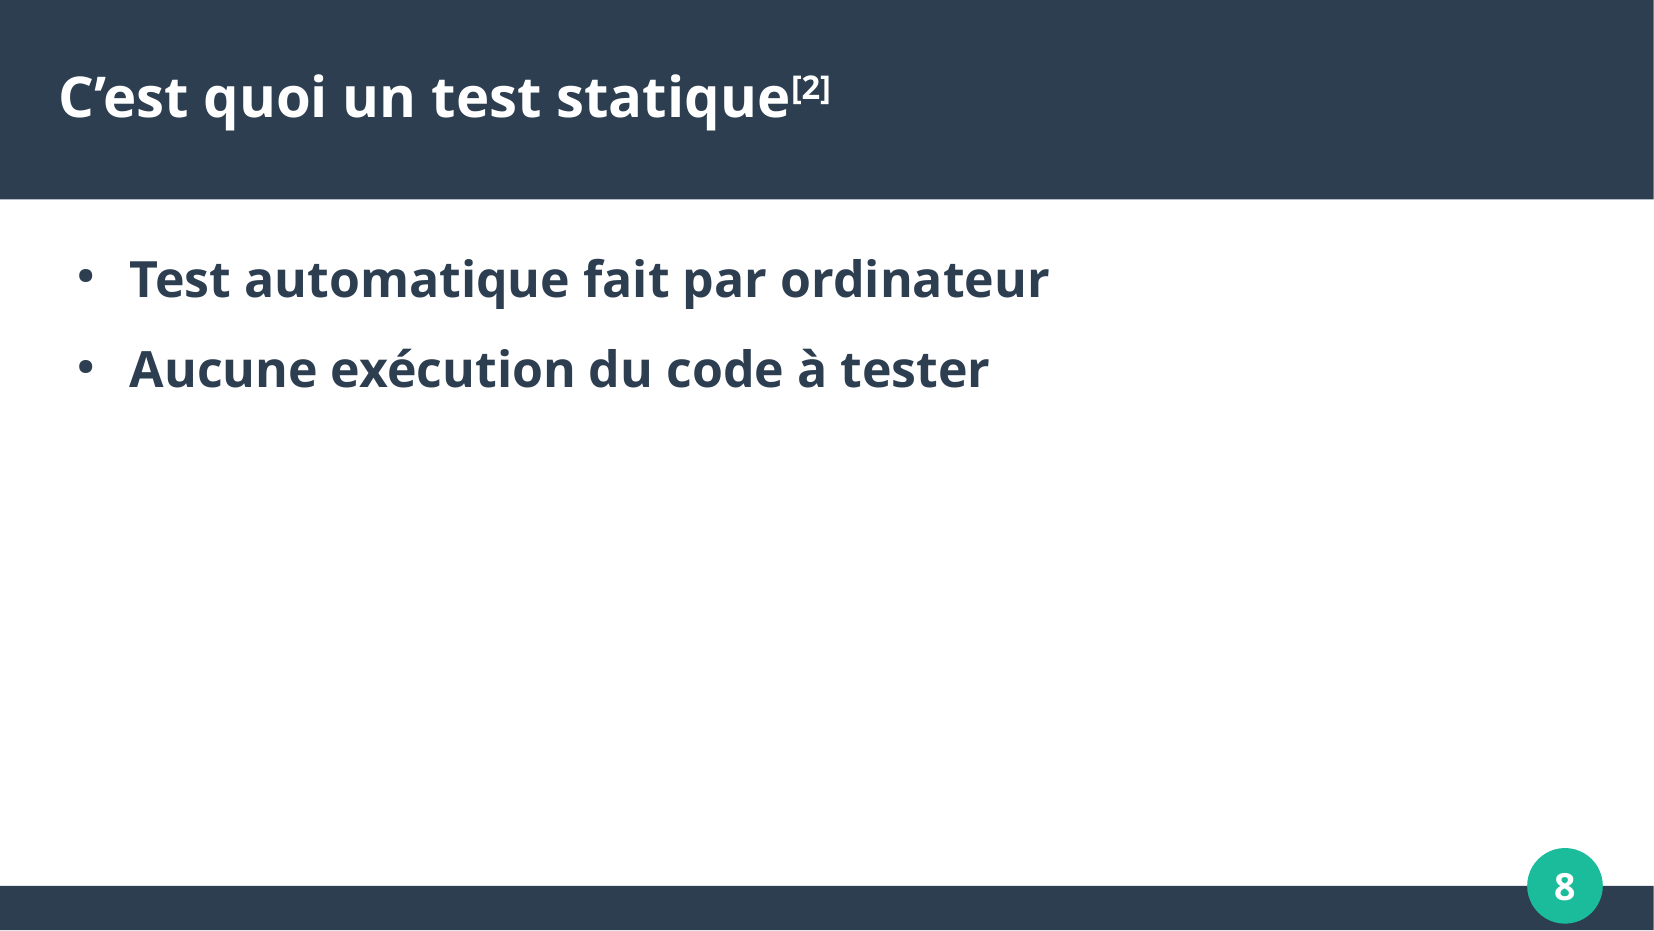

# C’est quoi un test statique[2]
Test automatique fait par ordinateur
Aucune exécution du code à tester